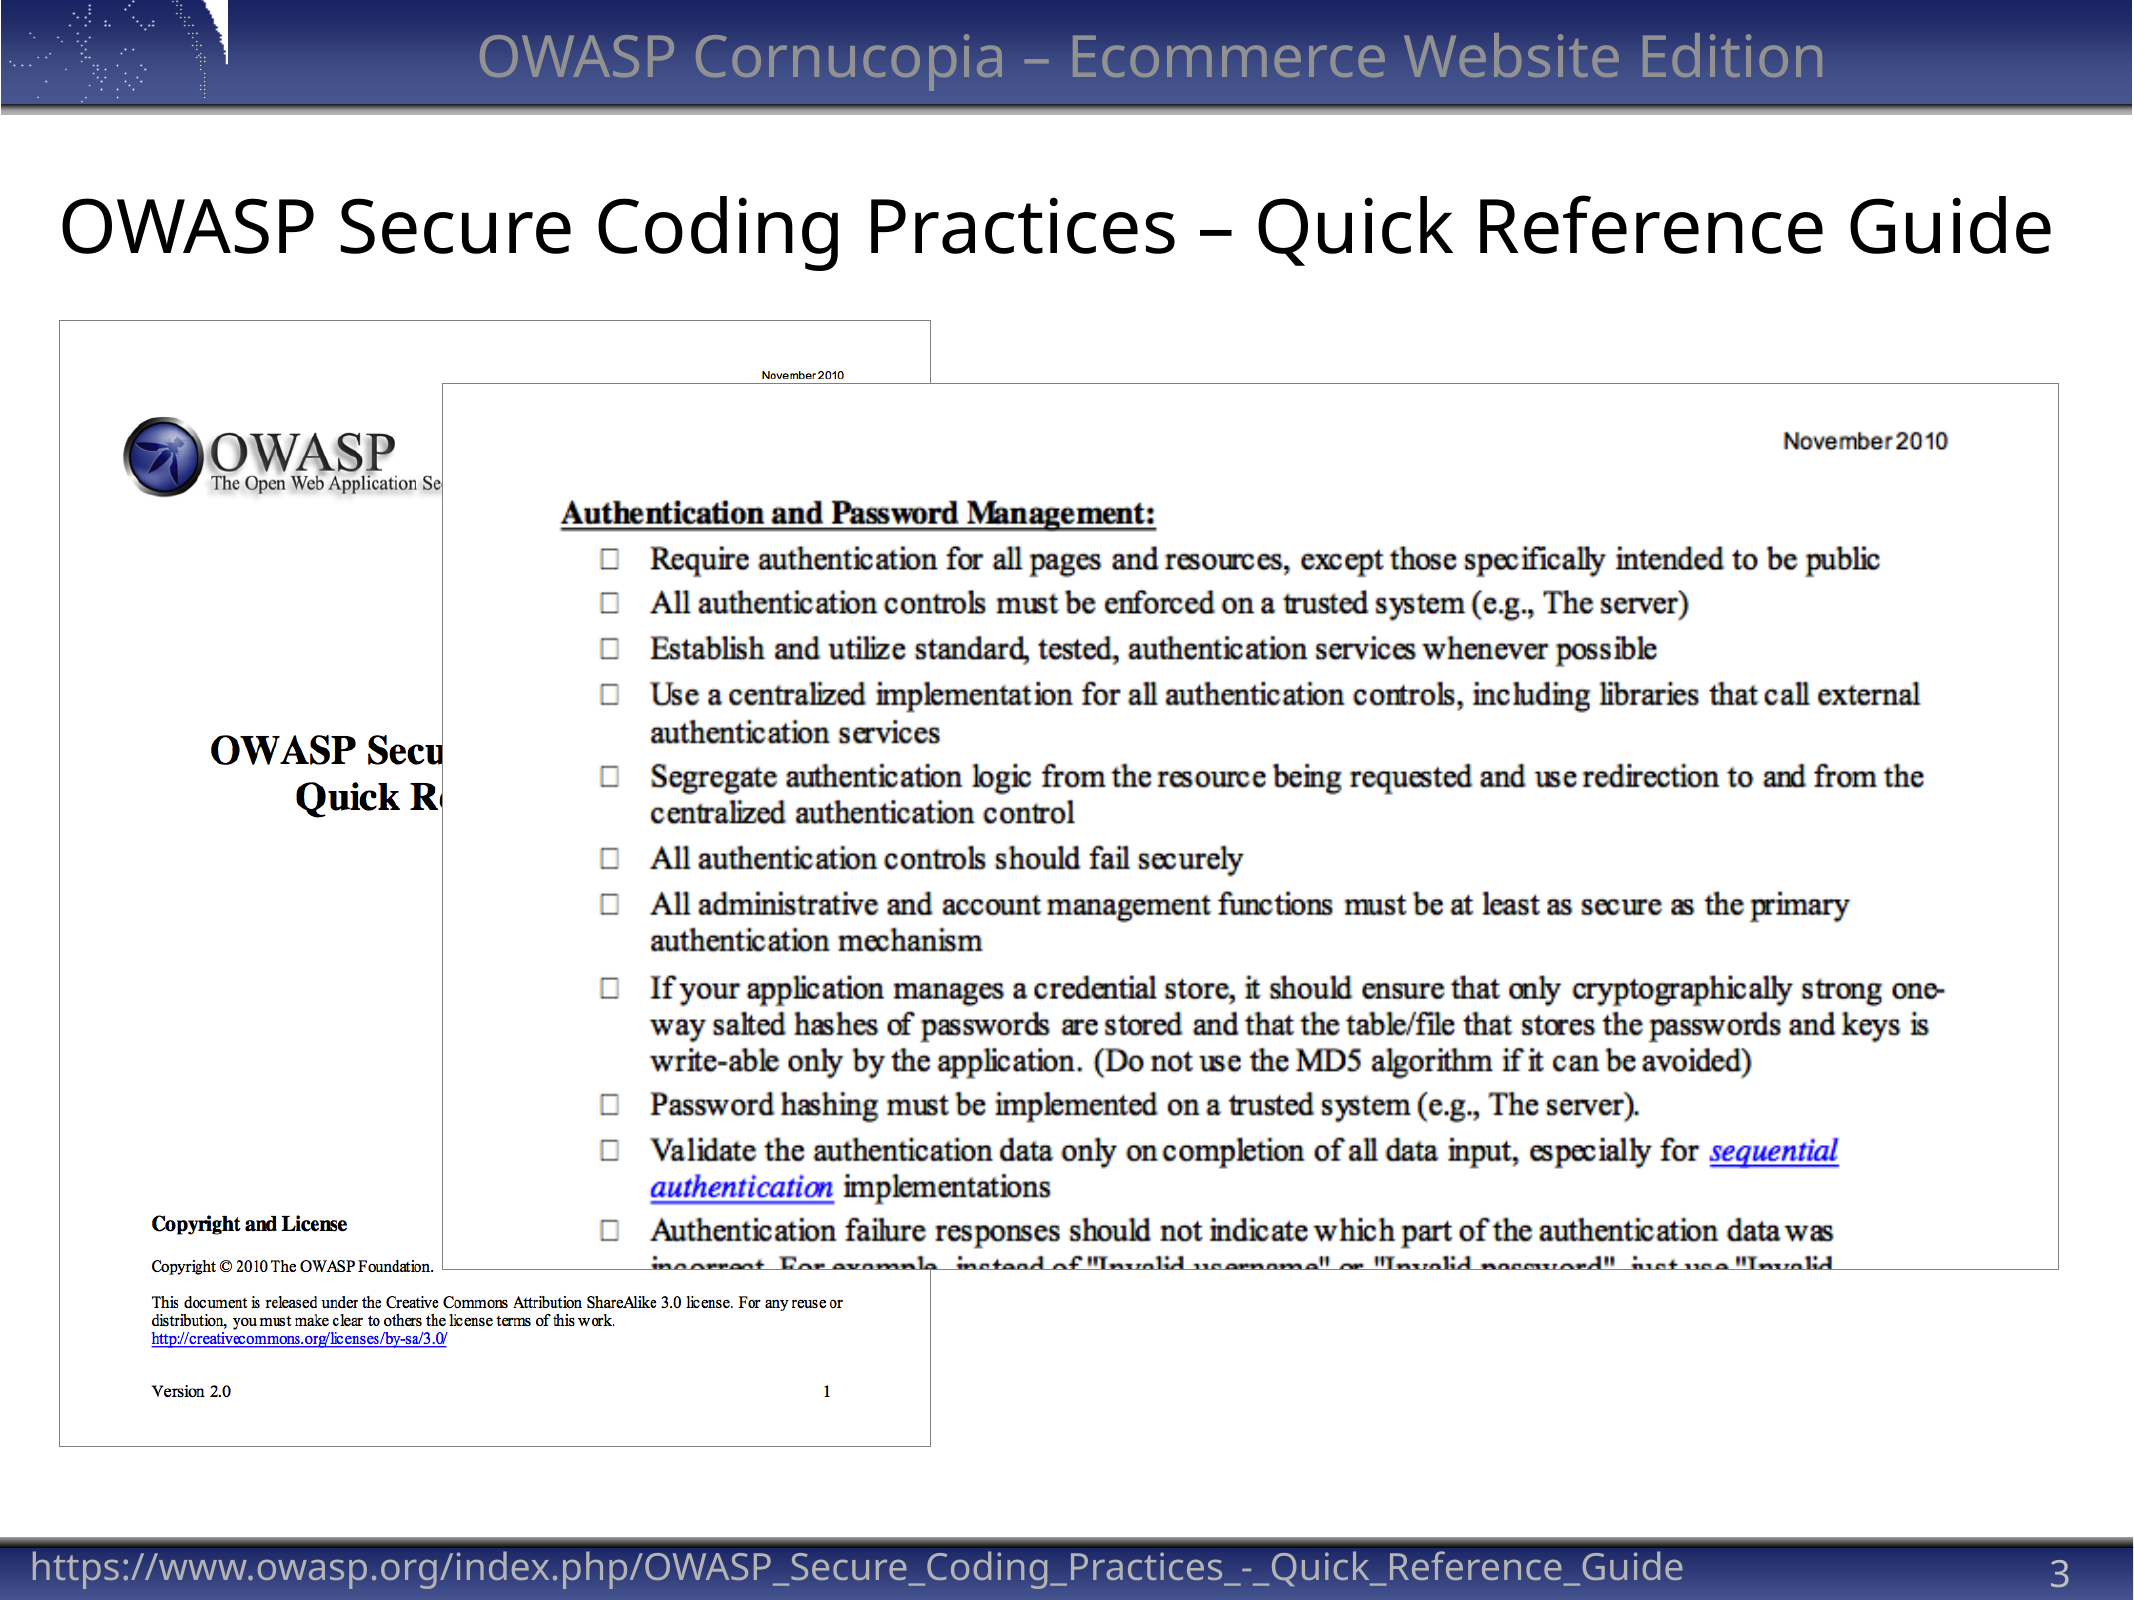

# OWASP Secure Coding Practices – Quick Reference Guide
https://www.owasp.org/index.php/OWASP_Secure_Coding_Practices_-_Quick_Reference_Guide